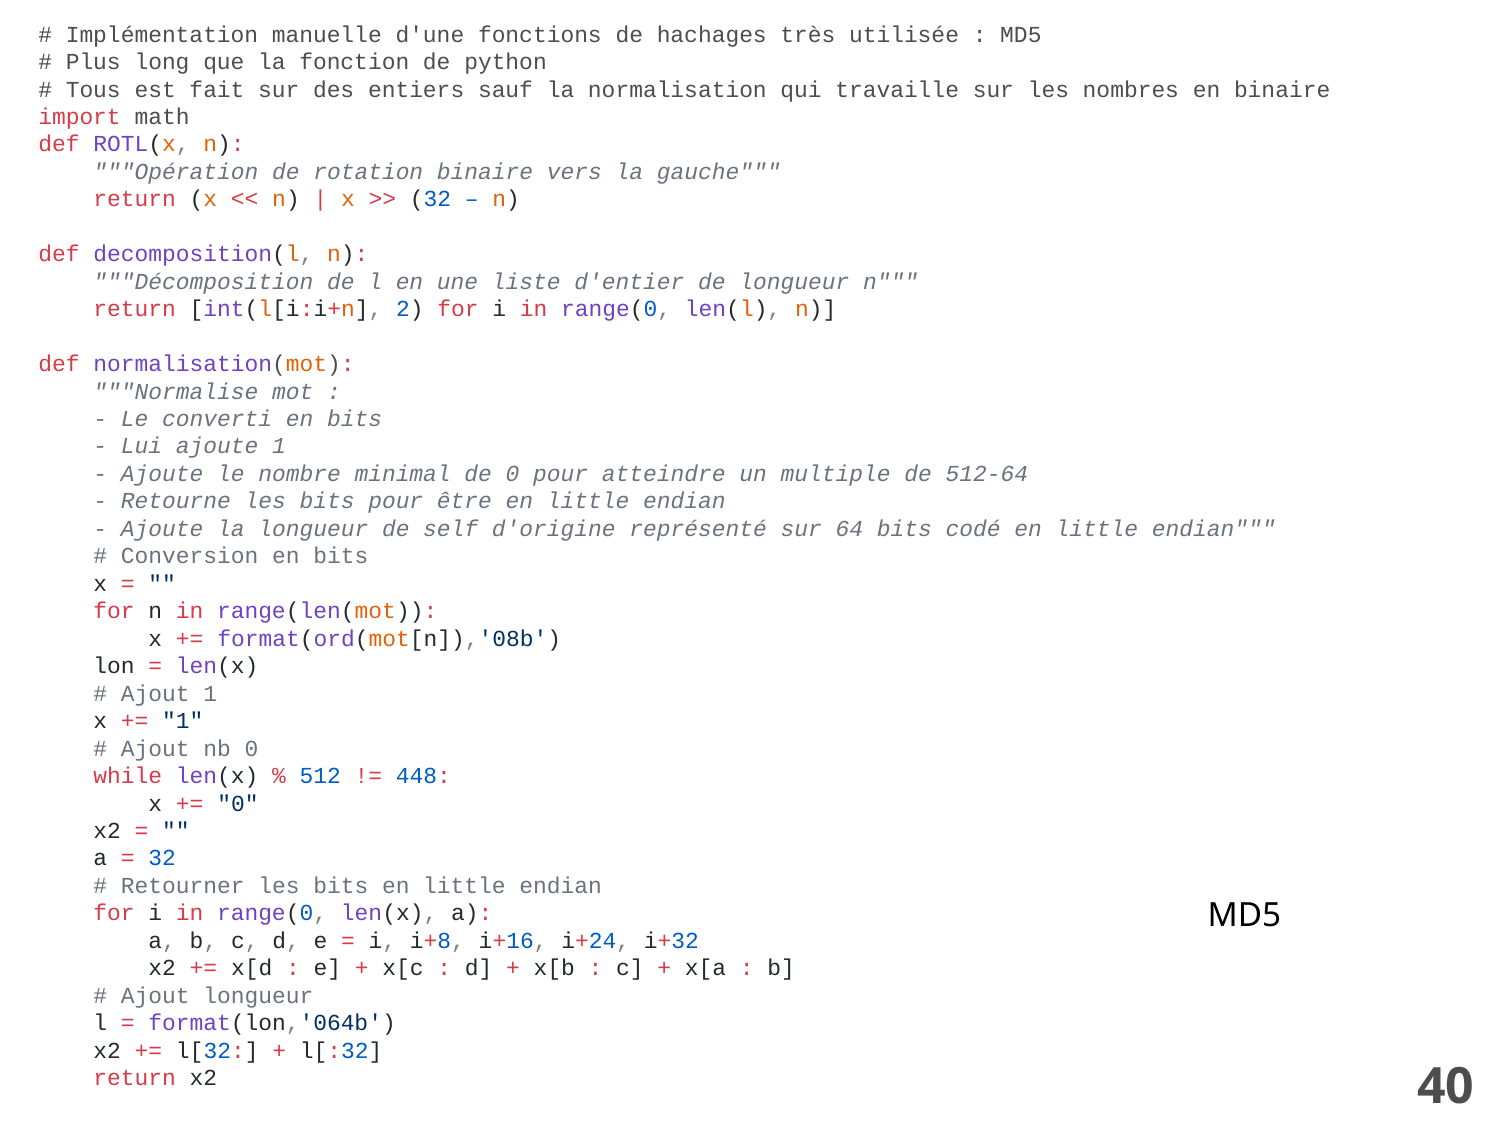

# Implémentation manuelle d'une fonctions de hachages très utilisée : MD5
# Plus long que la fonction de python
# Tous est fait sur des entiers sauf la normalisation qui travaille sur les nombres en binaire
import math
def ROTL(x, n):
 """Opération de rotation binaire vers la gauche"""
 return (x << n) | x >> (32 – n)
def decomposition(l, n):
 """Décomposition de l en une liste d'entier de longueur n"""
 return [int(l[i:i+n], 2) for i in range(0, len(l), n)]
def normalisation(mot):
 """Normalise mot :
 - Le converti en bits
 - Lui ajoute 1
 - Ajoute le nombre minimal de 0 pour atteindre un multiple de 512-64
 - Retourne les bits pour être en little endian
 - Ajoute la longueur de self d'origine représenté sur 64 bits codé en little endian"""
 # Conversion en bits
 x = ""
 for n in range(len(mot)):
 x += format(ord(mot[n]),'08b')
 lon = len(x)
 # Ajout 1
 x += "1"
 # Ajout nb 0
 while len(x) % 512 != 448:
 x += "0"
 x2 = ""
 a = 32
 # Retourner les bits en little endian
 for i in range(0, len(x), a):
 a, b, c, d, e = i, i+8, i+16, i+24, i+32
 x2 += x[d : e] + x[c : d] + x[b : c] + x[a : b]
 # Ajout longueur
 l = format(lon,'064b')
 x2 += l[32:] + l[:32]
 return x2
MD5